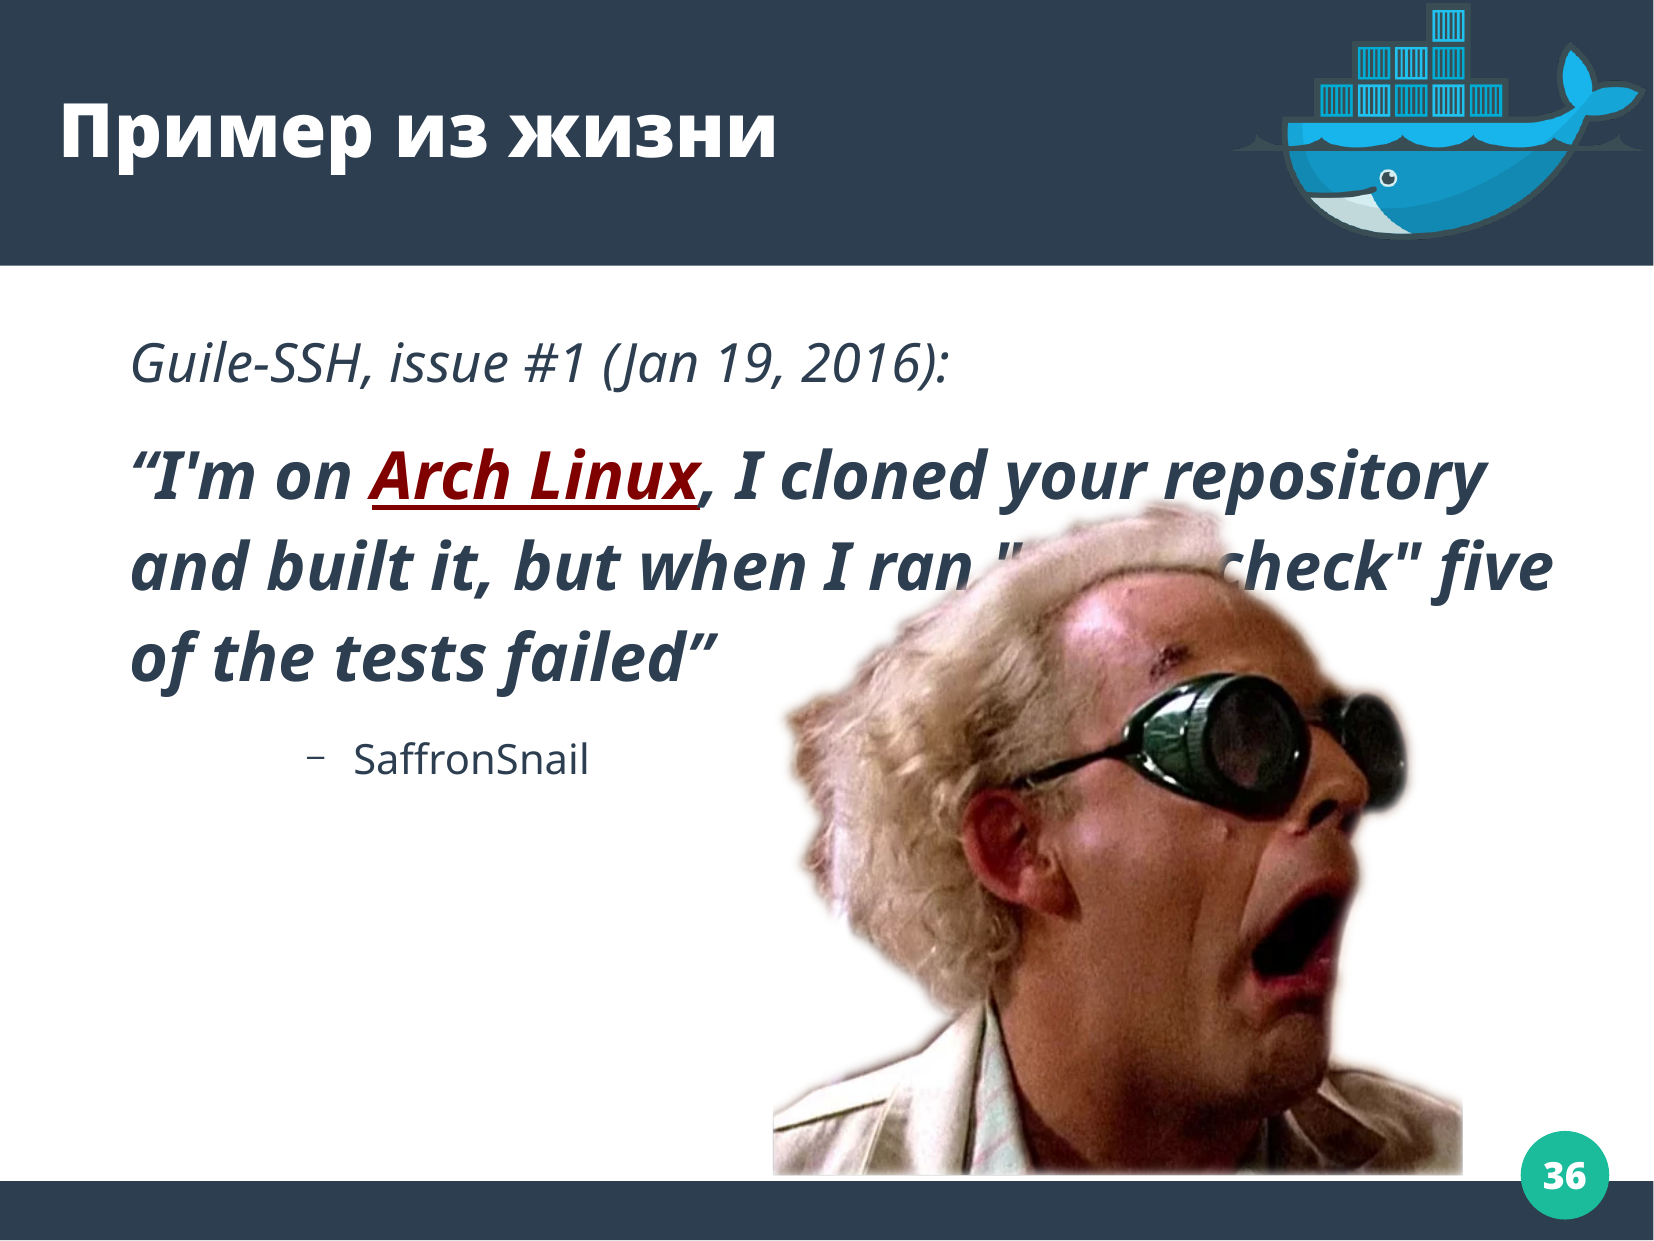

# Пример из жизни
Guile-SSH, issue #1 (Jan 19, 2016):
“I'm on Arch Linux, I cloned your repository and built it, but when I ran "make check" five of the tests failed”
 SaffronSnail
36